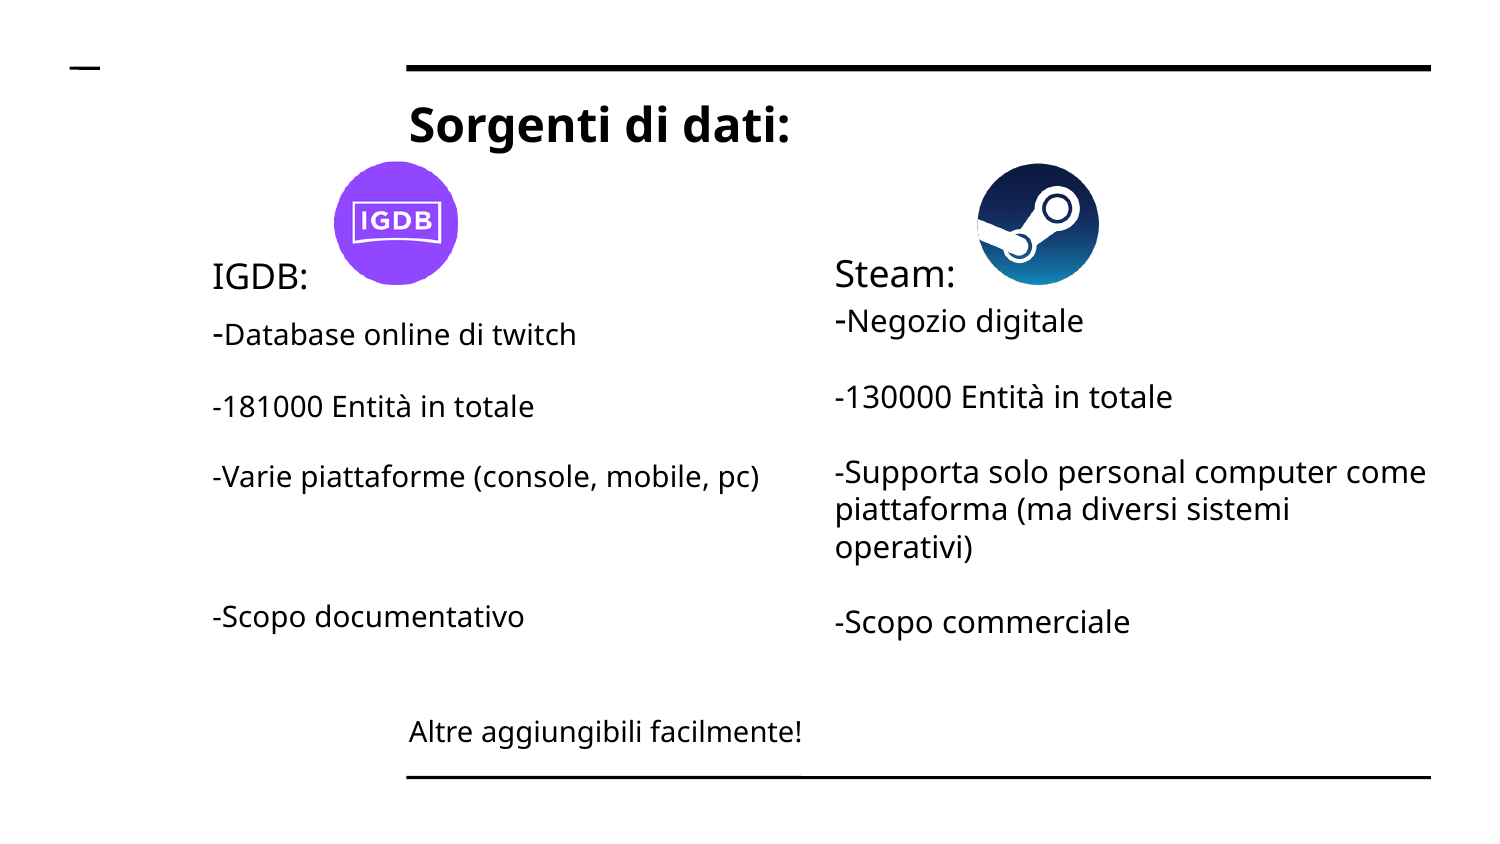

# Sorgenti di dati:
IGDB:
-Database online di twitch
-181000 Entità in totale
-Varie piattaforme (console, mobile, pc)
-Scopo documentativo
Steam:
-Negozio digitale
-130000 Entità in totale
-Supporta solo personal computer come piattaforma (ma diversi sistemi operativi)
-Scopo commerciale
Altre aggiungibili facilmente!